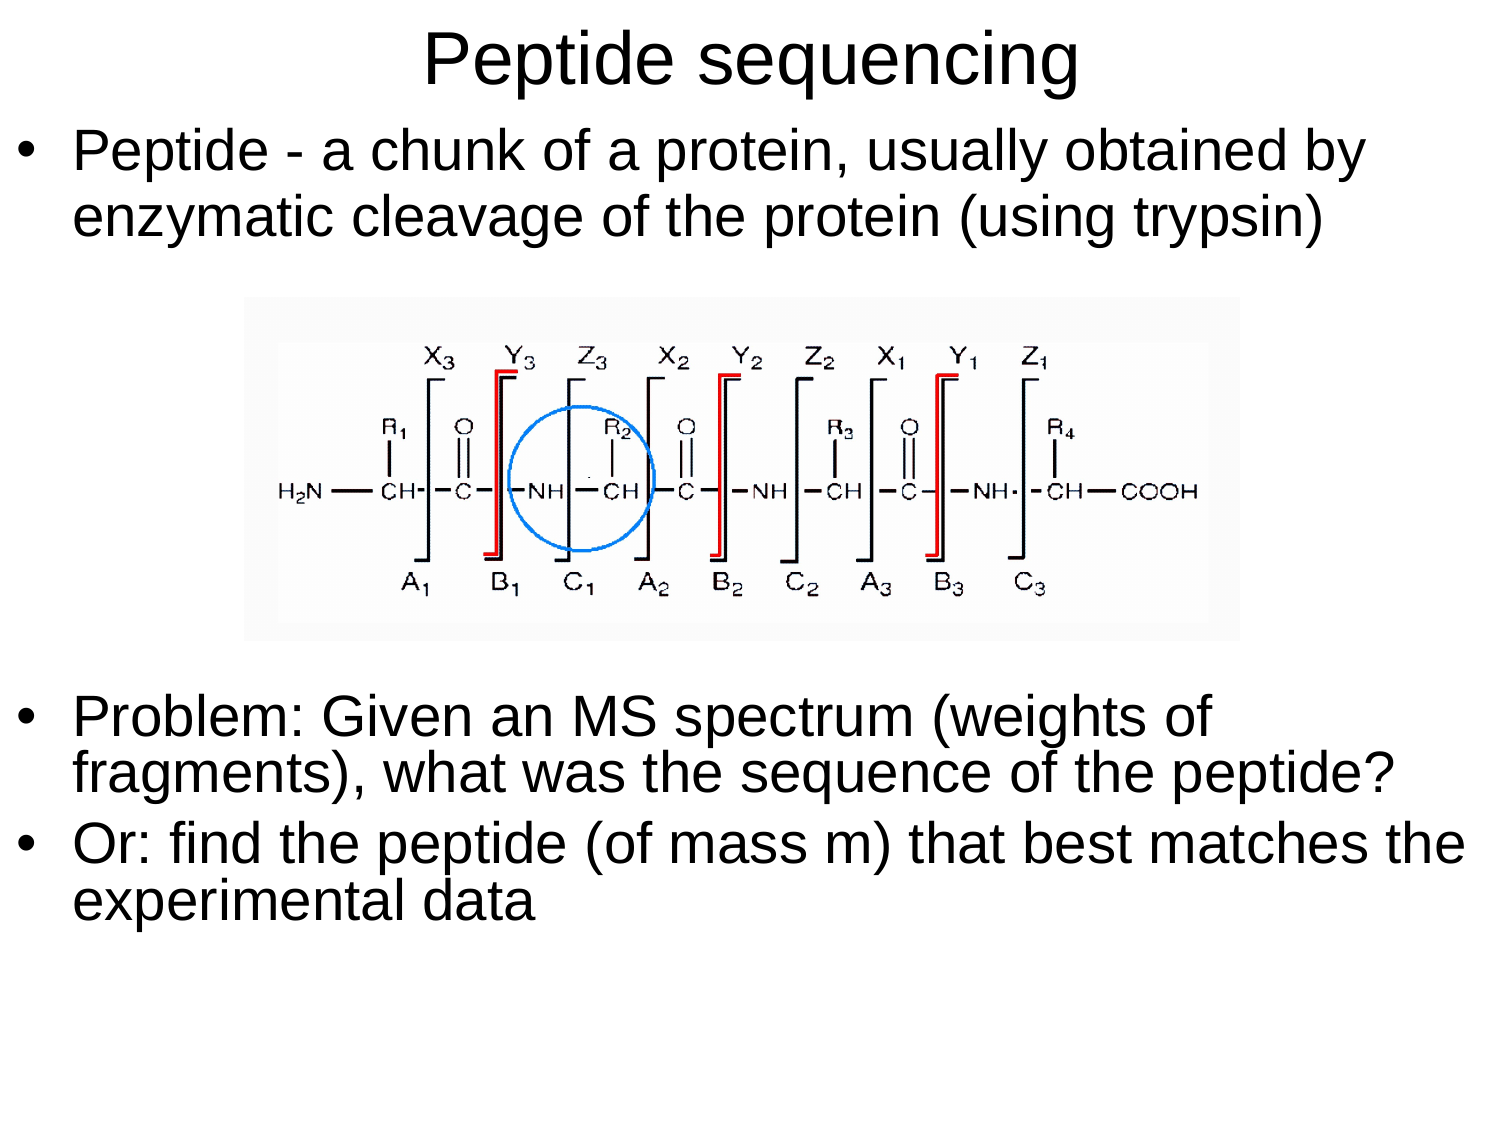

# Peptide sequencing
Peptide - a chunk of a protein, usually obtained by enzymatic cleavage of the protein (using trypsin)‏
Problem: Given an MS spectrum (weights of fragments), what was the sequence of the peptide?
Or: find the peptide (of mass m) that best matches the experimental data